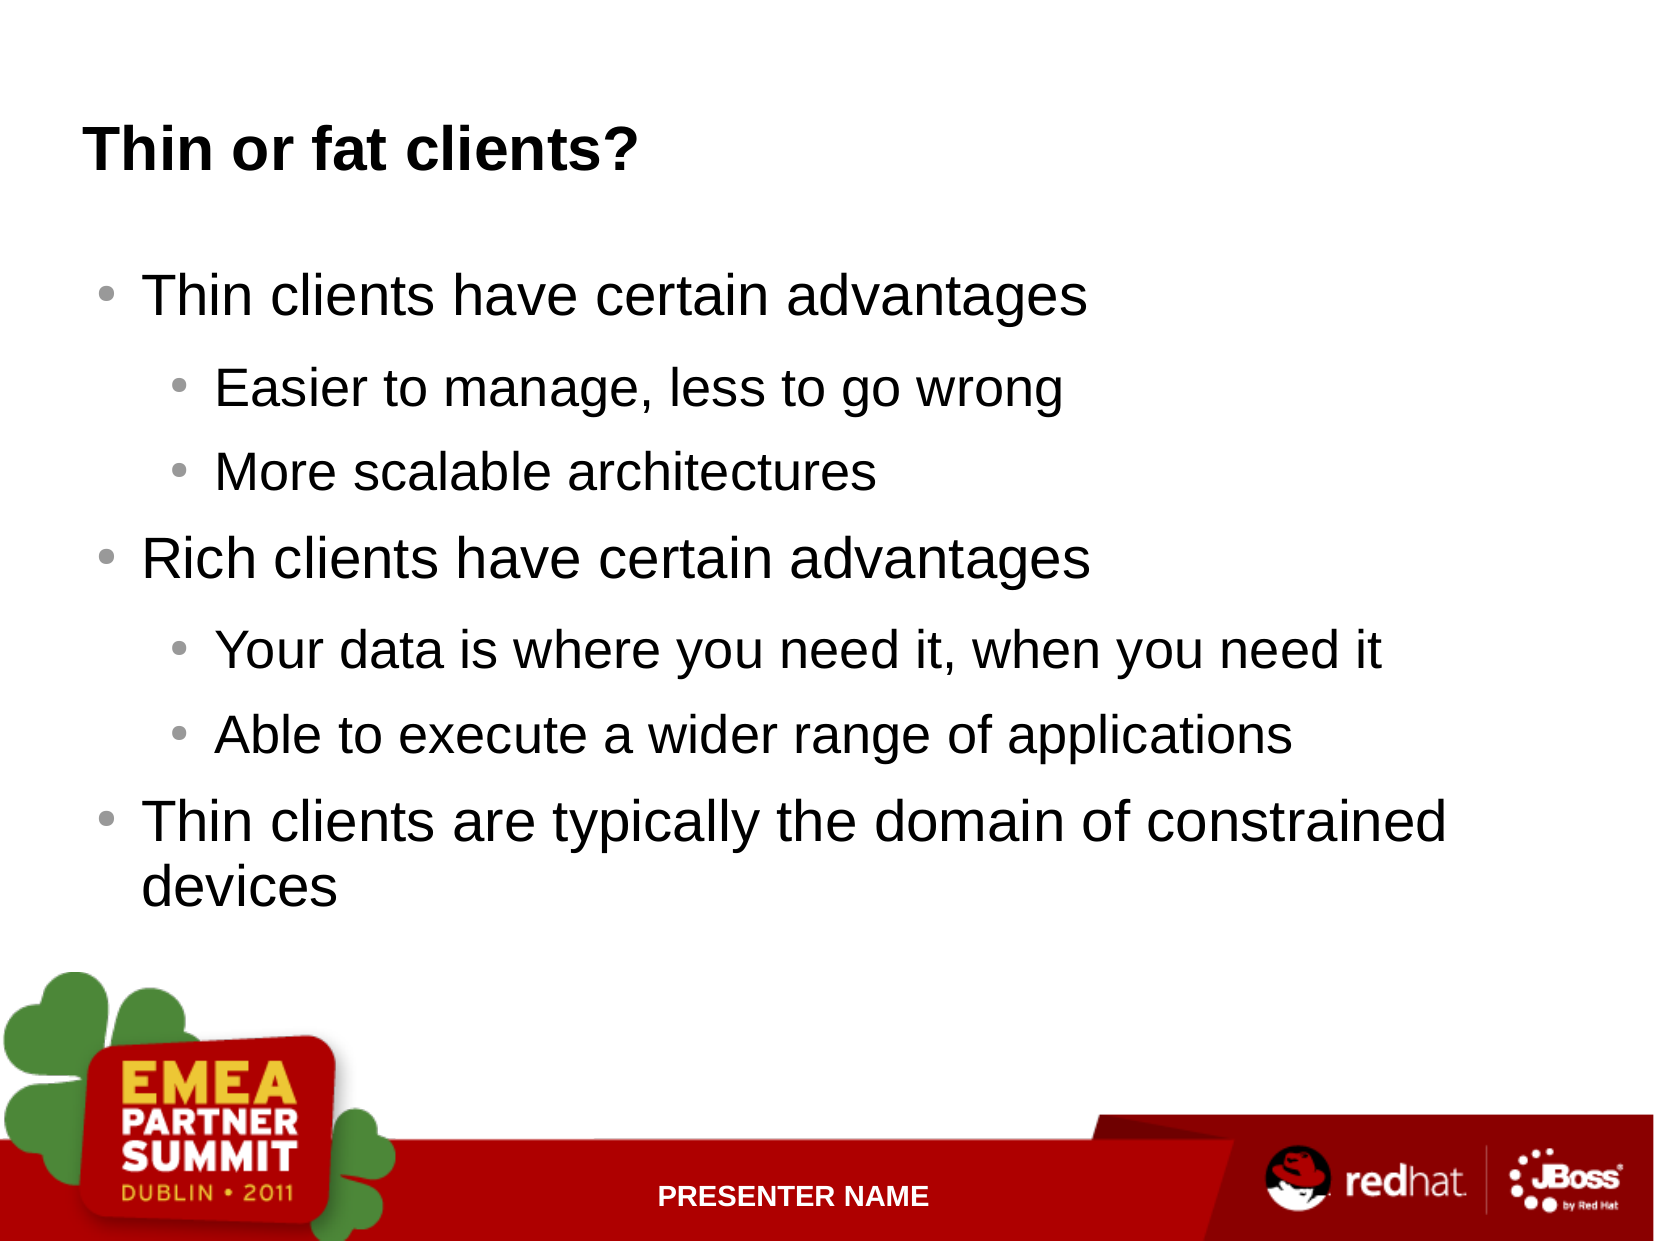

# Thin or fat clients?
Thin clients have certain advantages
Easier to manage, less to go wrong
More scalable architectures
Rich clients have certain advantages
Your data is where you need it, when you need it
Able to execute a wider range of applications
Thin clients are typically the domain of constrained devices